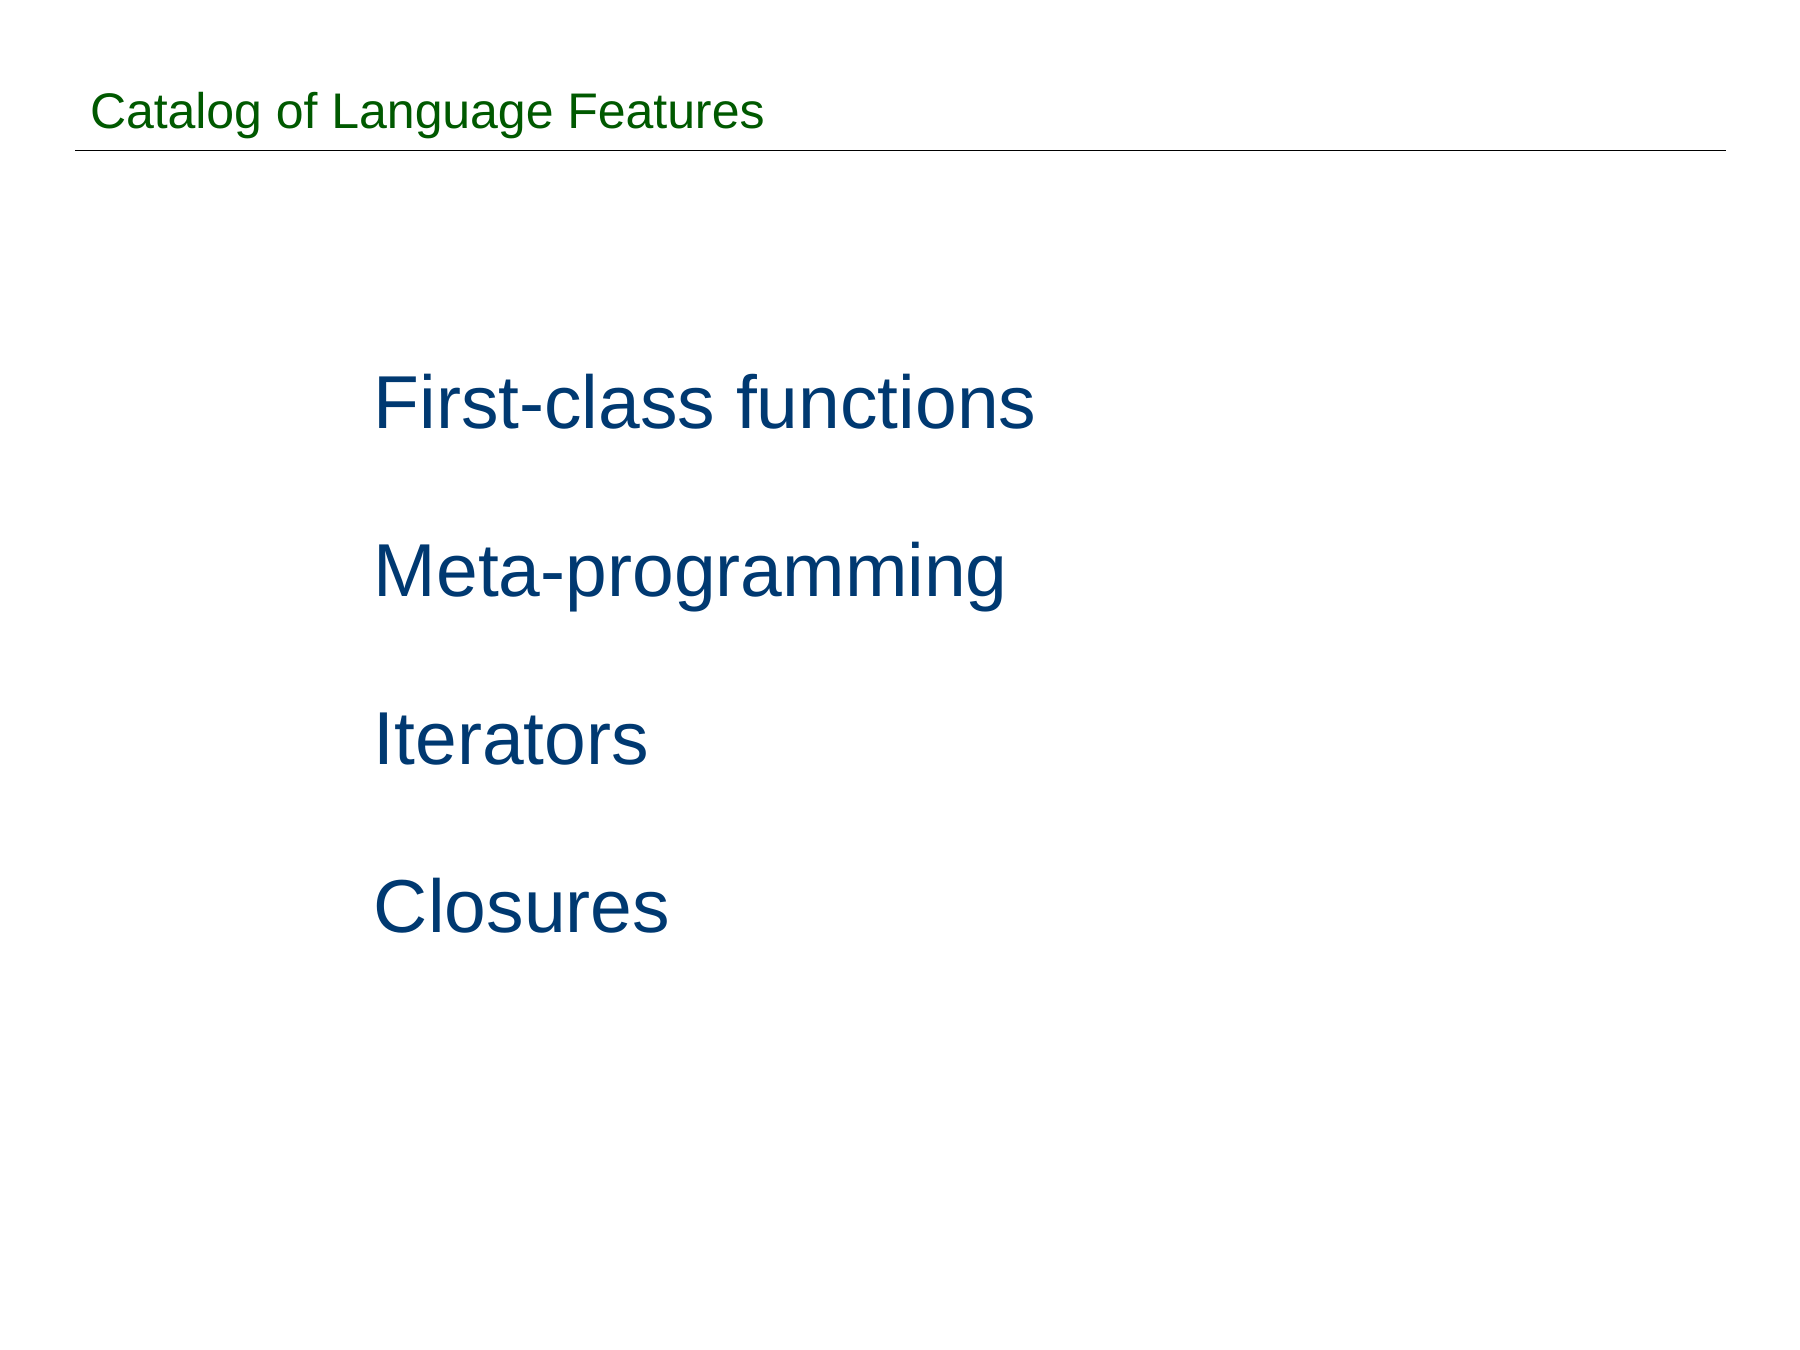

# Catalog of Language Features
First-class functions
Meta-programming
Iterators
Closures